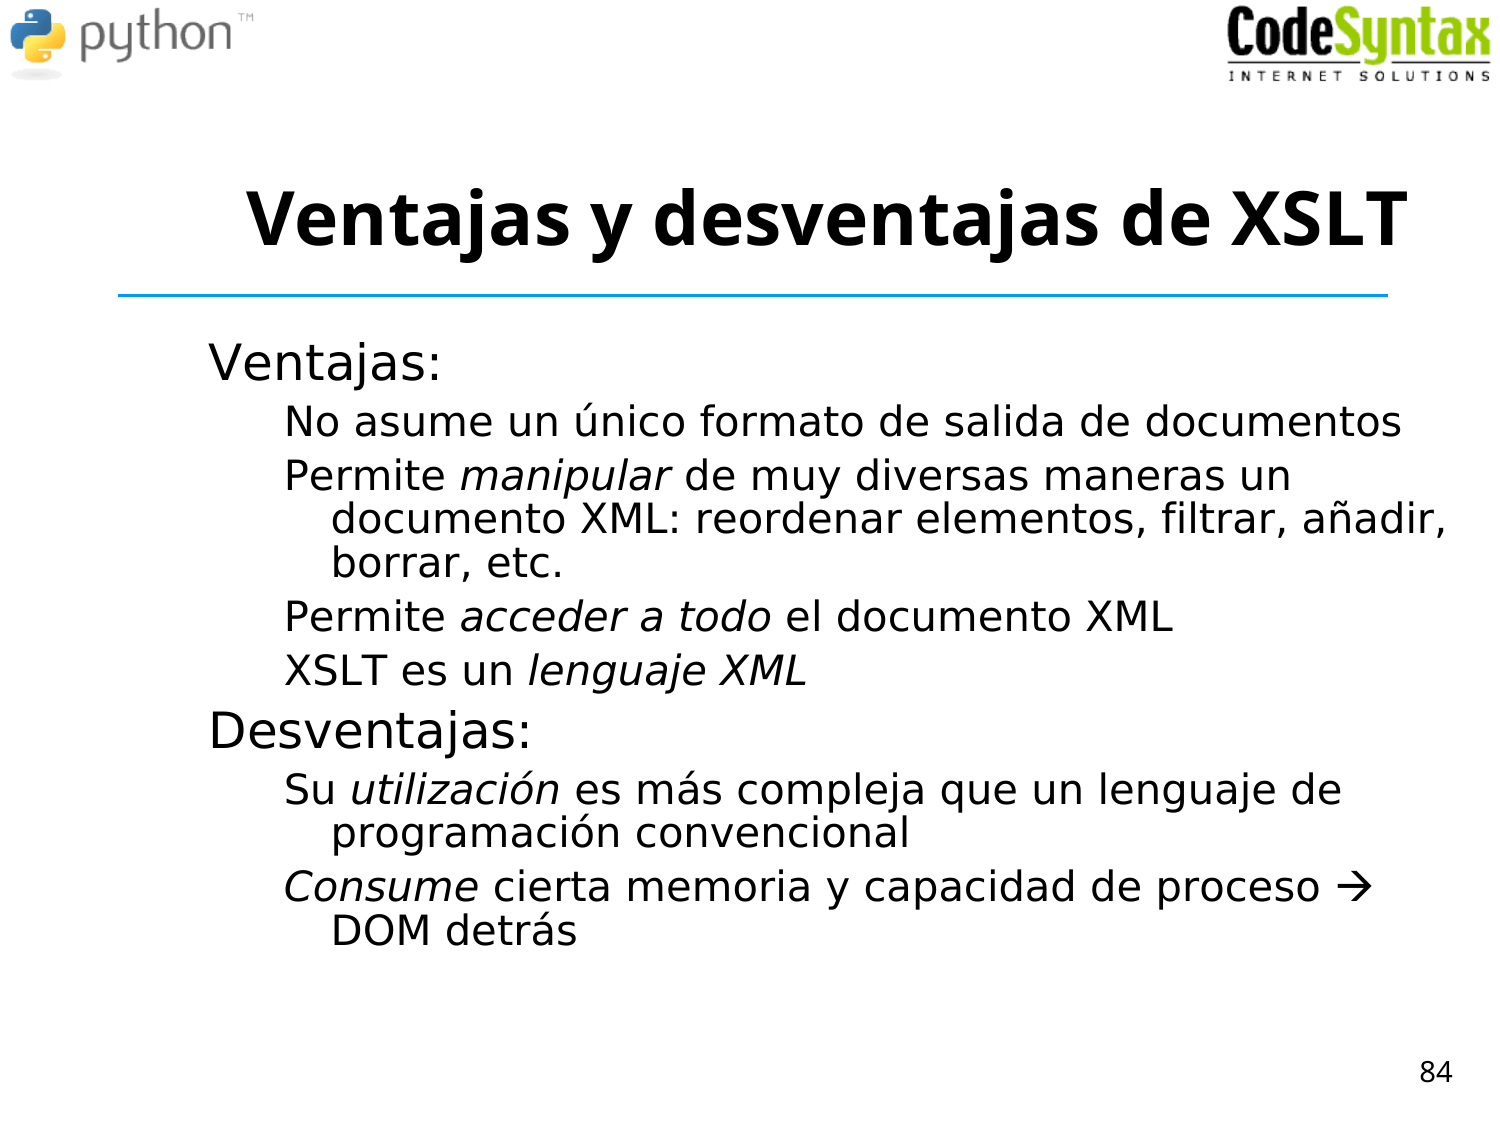

# Ventajas y desventajas de XSLT
Ventajas:
No asume un único formato de salida de documentos
Permite manipular de muy diversas maneras un documento XML: reordenar elementos, filtrar, añadir, borrar, etc.
Permite acceder a todo el documento XML
XSLT es un lenguaje XML
Desventajas:
Su utilización es más compleja que un lenguaje de programación convencional
Consume cierta memoria y capacidad de proceso  DOM detrás
84